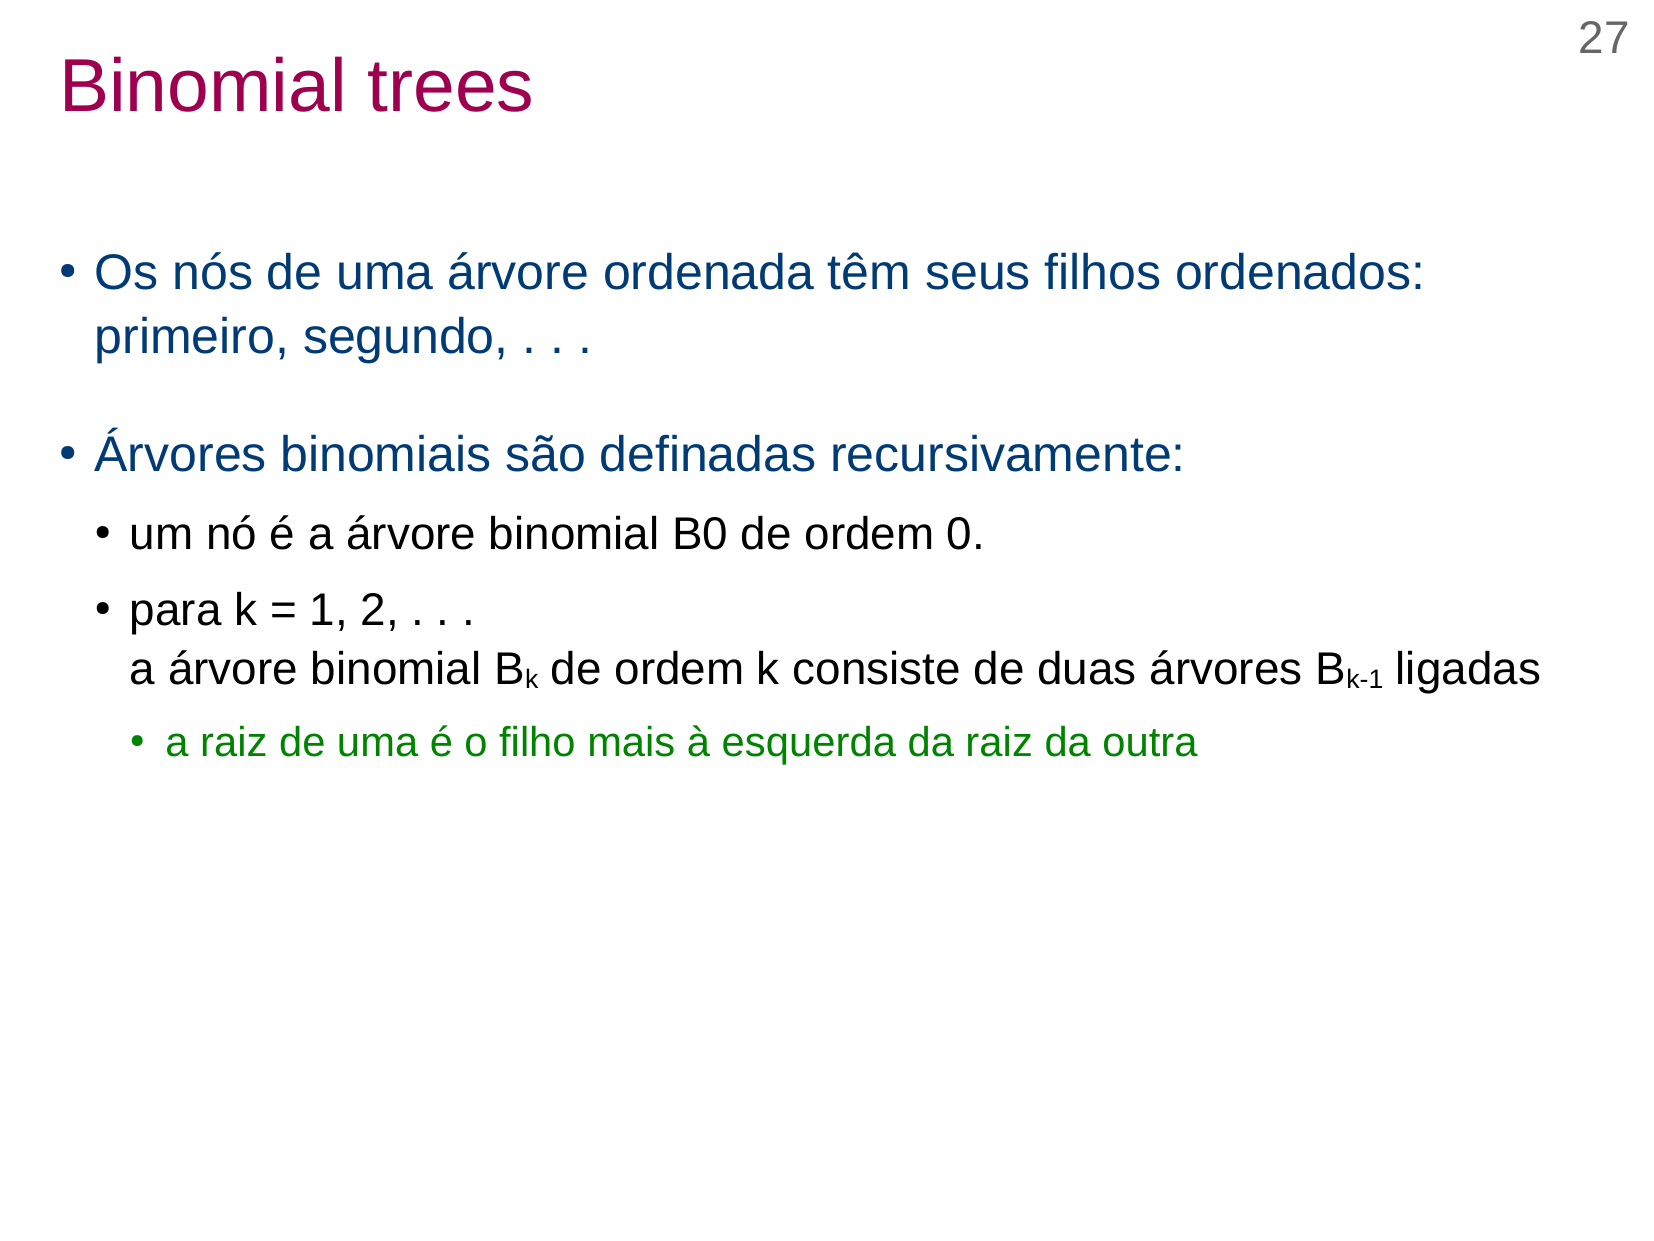

27
# Binomial trees
Os nós de uma árvore ordenada têm seus filhos ordenados: primeiro, segundo, . . .
Árvores binomiais são definadas recursivamente:
um nó é a árvore binomial B0 de ordem 0.
para k = 1, 2, . . .
a árvore binomial Bk de ordem k consiste de duas árvores Bk-1 ligadas
a raiz de uma é o filho mais à esquerda da raiz da outra